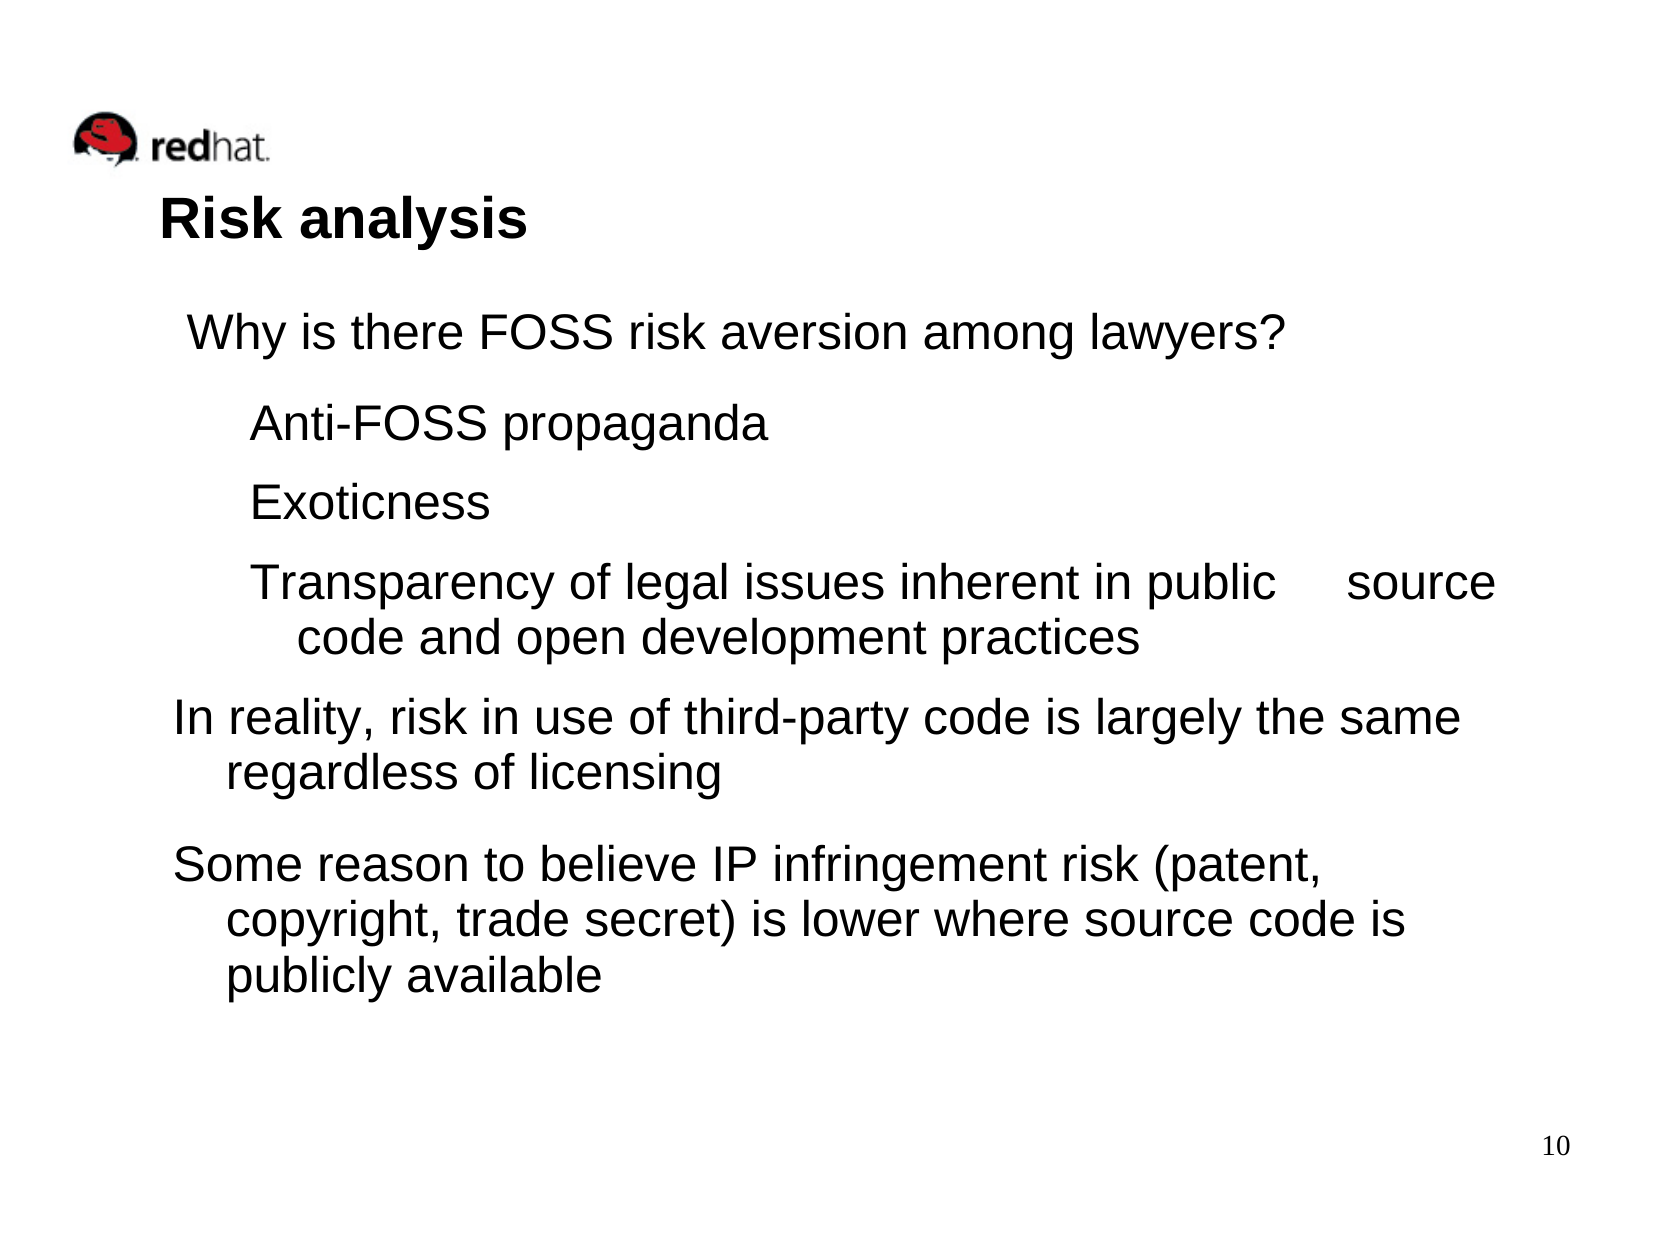

# Risk analysis
 Why is there FOSS risk aversion among lawyers?
Anti-FOSS propaganda
Exoticness
Transparency of legal issues inherent in public 	source code and open development practices
In reality, risk in use of third-party code is largely the same regardless of licensing
Some reason to believe IP infringement risk (patent, copyright, trade secret) is lower where source code is publicly available
10